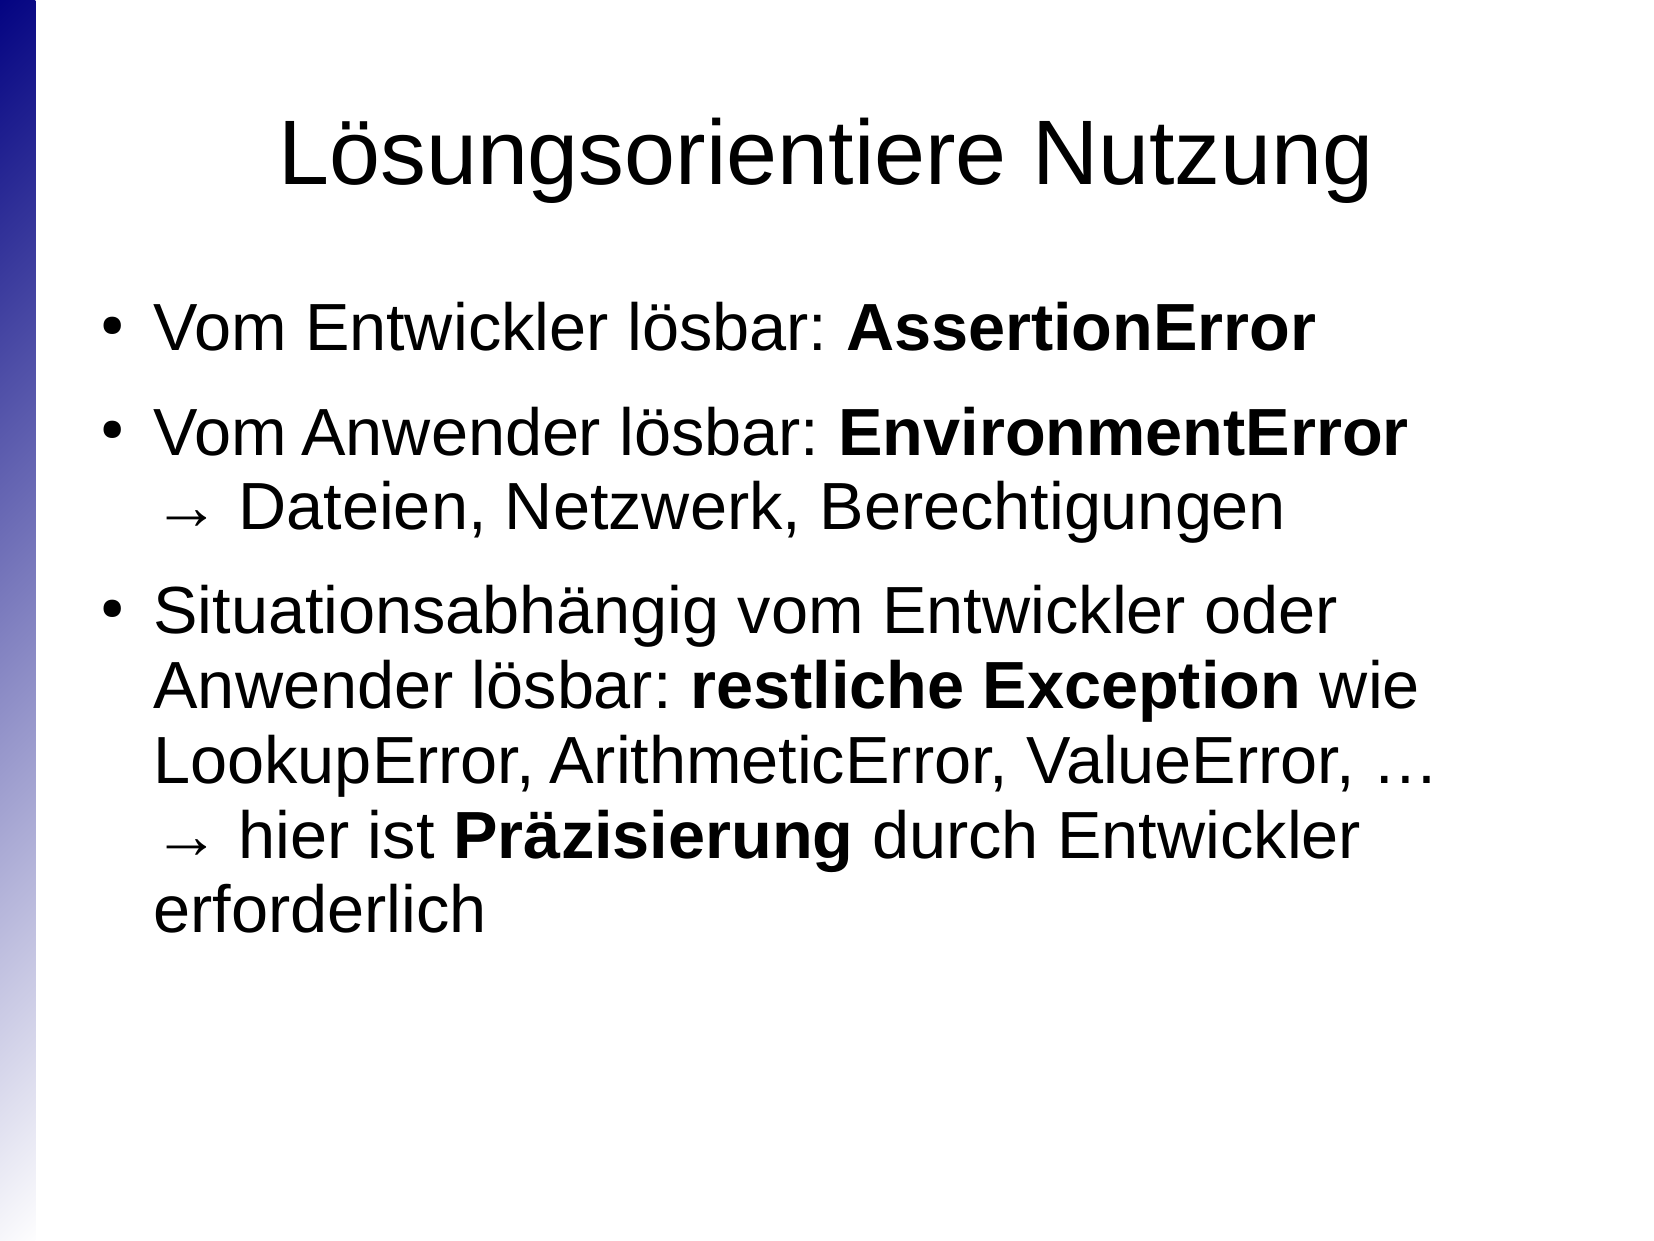

# Lösungsorientiere Nutzung
Vom Entwickler lösbar: AssertionError
Vom Anwender lösbar: EnvironmentError
→ Dateien, Netzwerk, Berechtigungen
Situationsabhängig vom Entwickler oder Anwender lösbar: restliche Exception wie LookupError, ArithmeticError, ValueError, …
→ hier ist Präzisierung durch Entwickler erforderlich